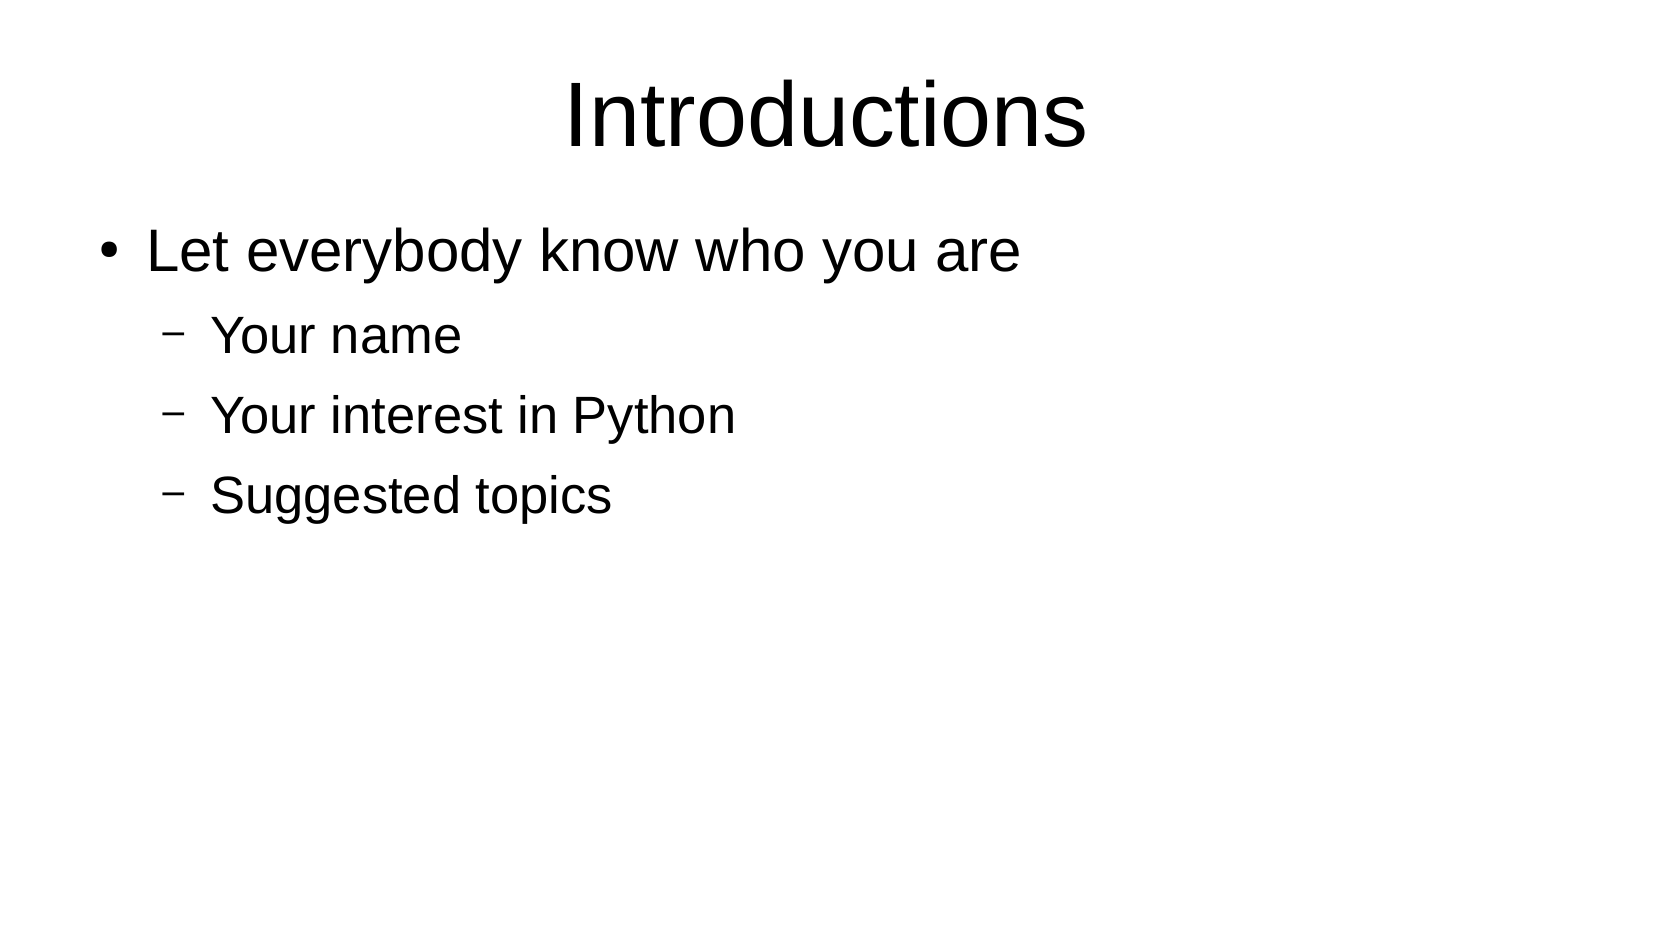

# Introductions
Let everybody know who you are
Your name
Your interest in Python
Suggested topics